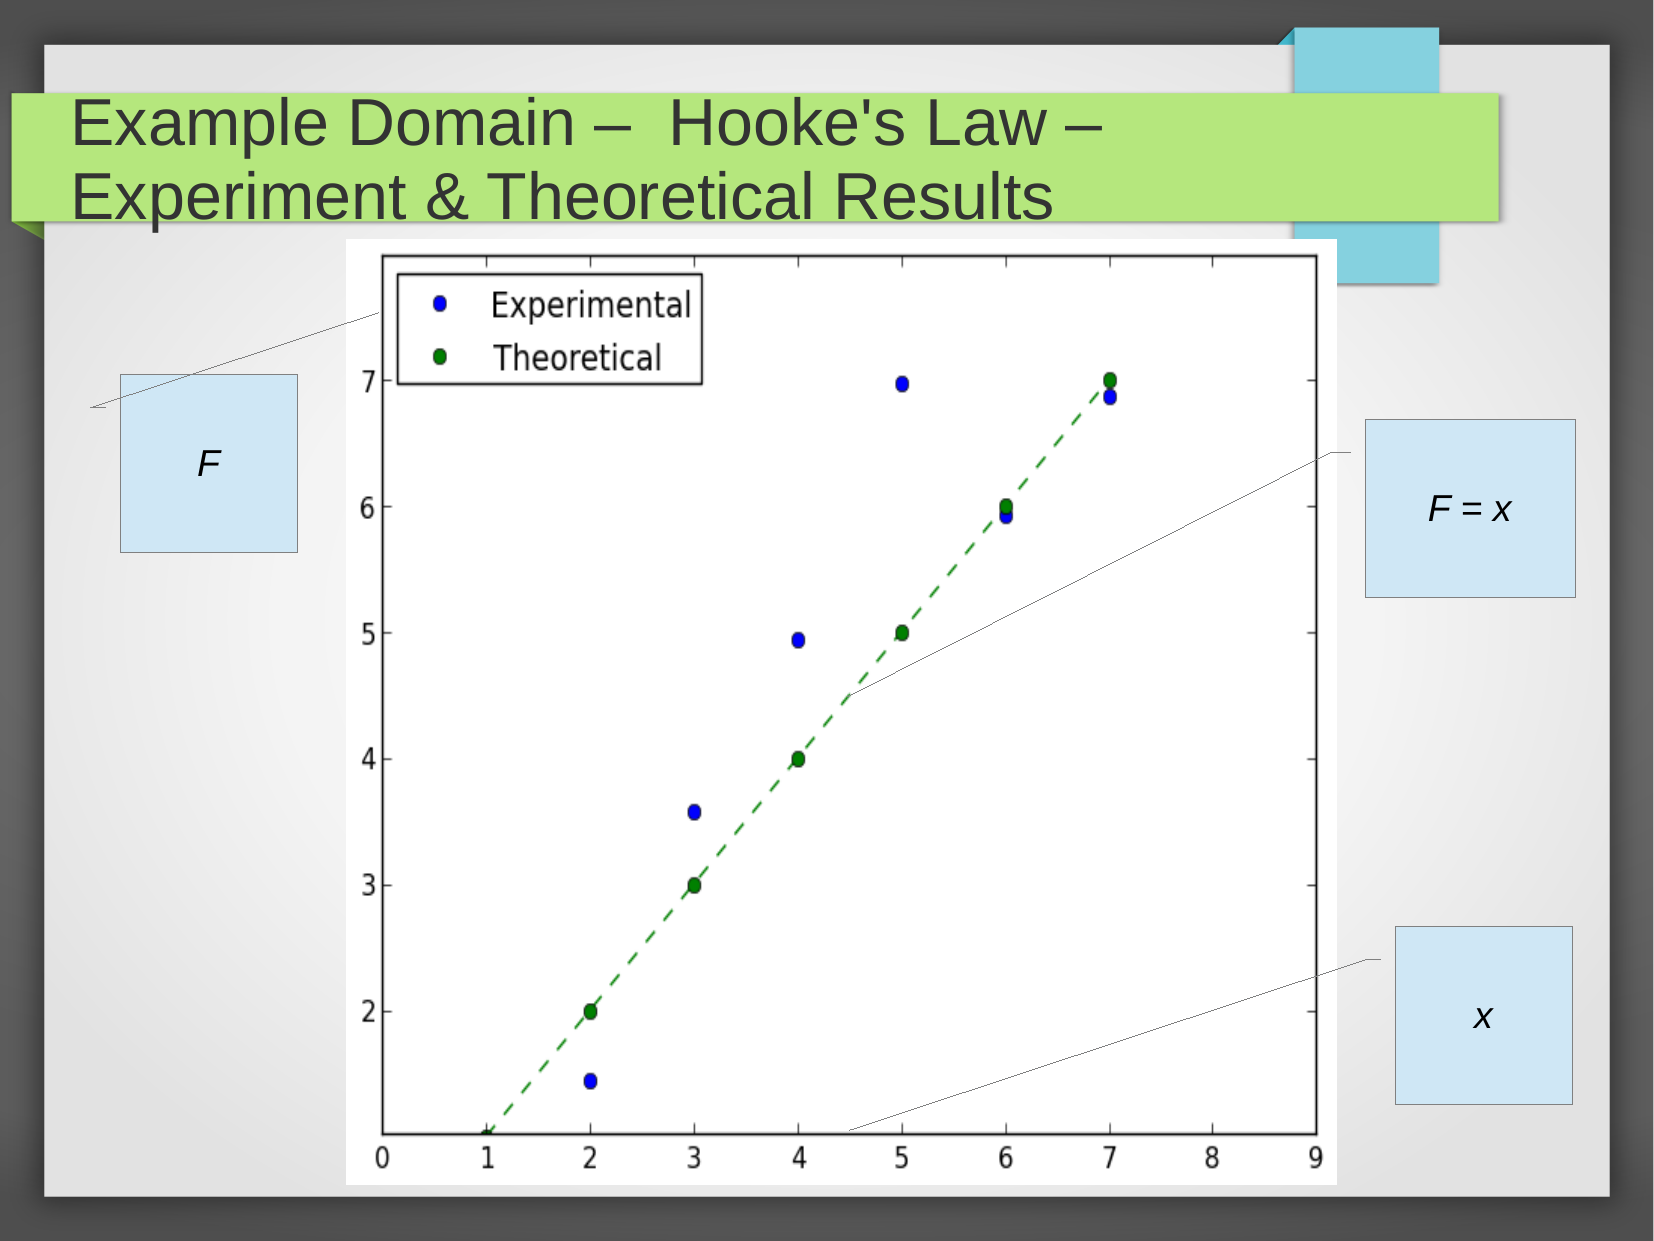

# Example Domain – Hooke's Law – Experiment & Theoretical Results
F
F = x
x